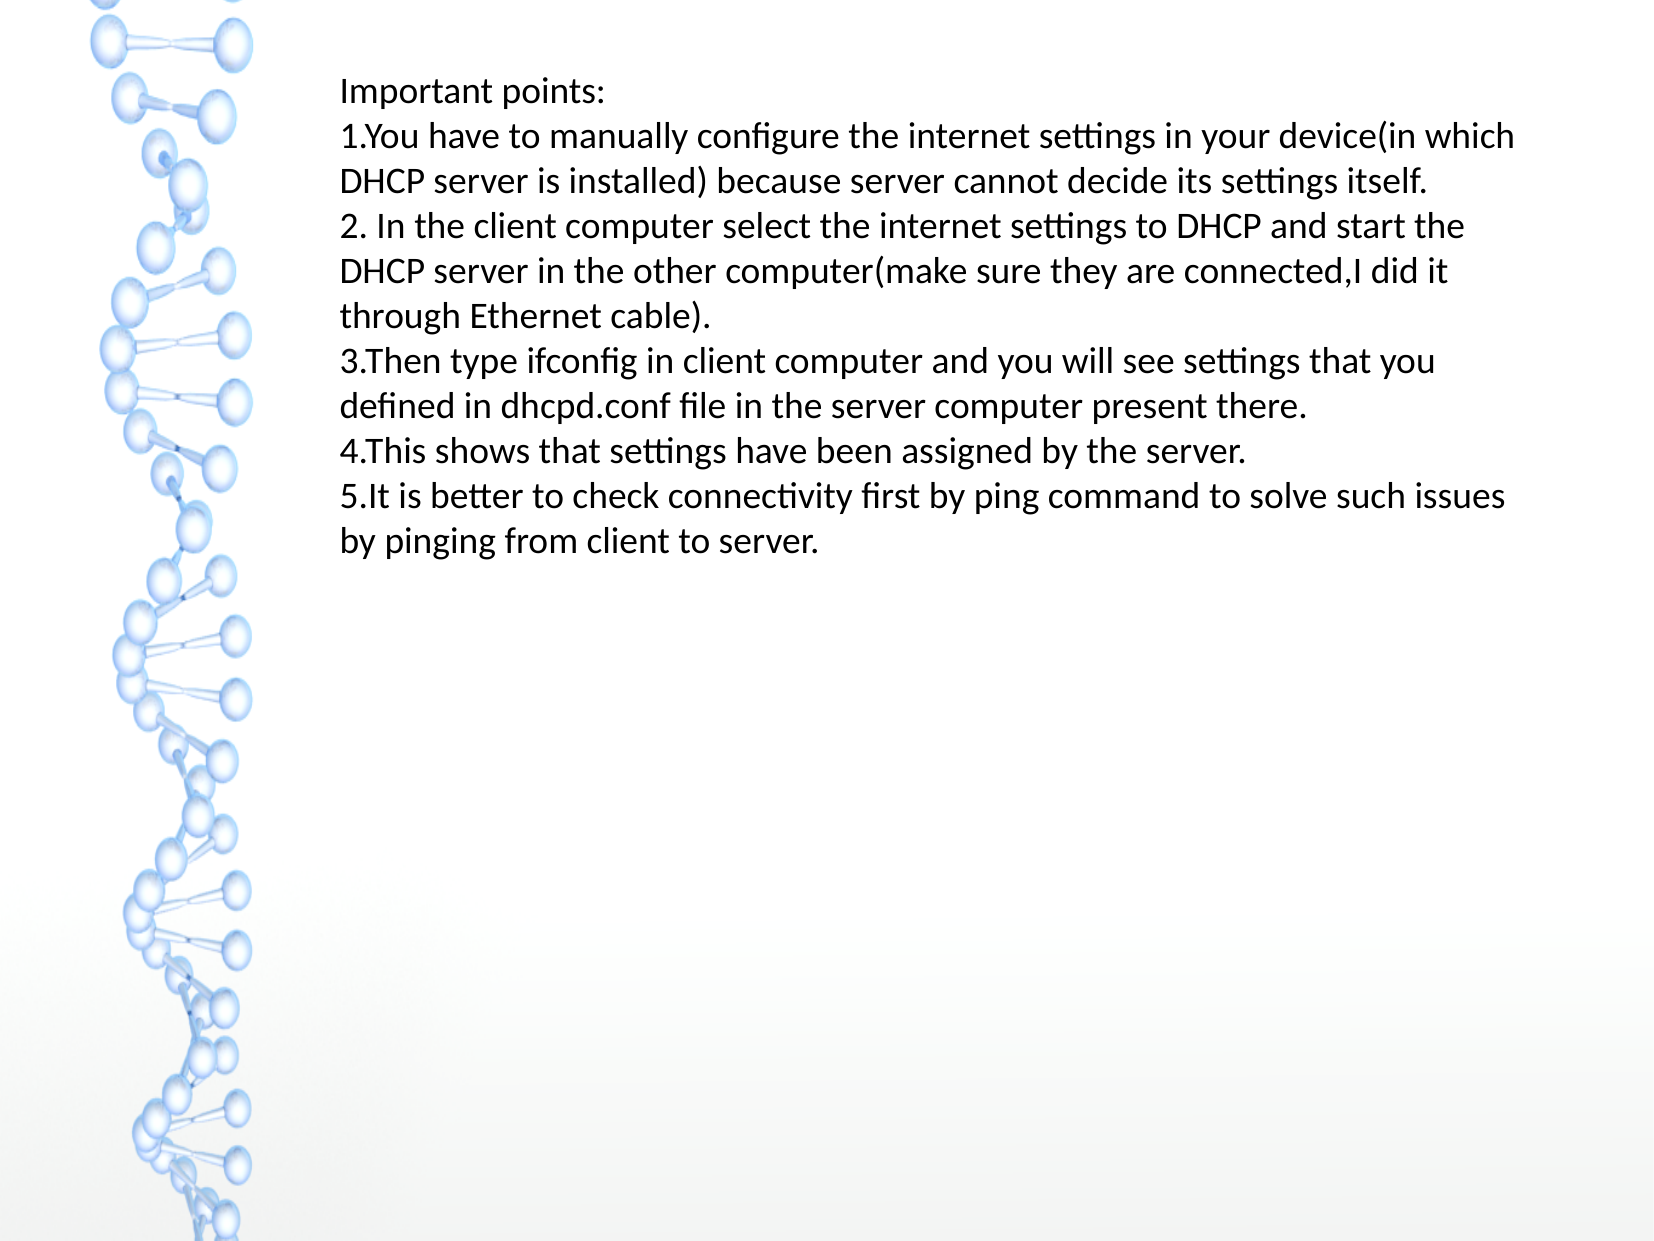

Important points:
1.You have to manually configure the internet settings in your device(in which DHCP server is installed) because server cannot decide its settings itself.
2. In the client computer select the internet settings to DHCP and start the DHCP server in the other computer(make sure they are connected,I did it through Ethernet cable).
3.Then type ifconfig in client computer and you will see settings that you defined in dhcpd.conf file in the server computer present there.
4.This shows that settings have been assigned by the server.
5.It is better to check connectivity first by ping command to solve such issues by pinging from client to server.